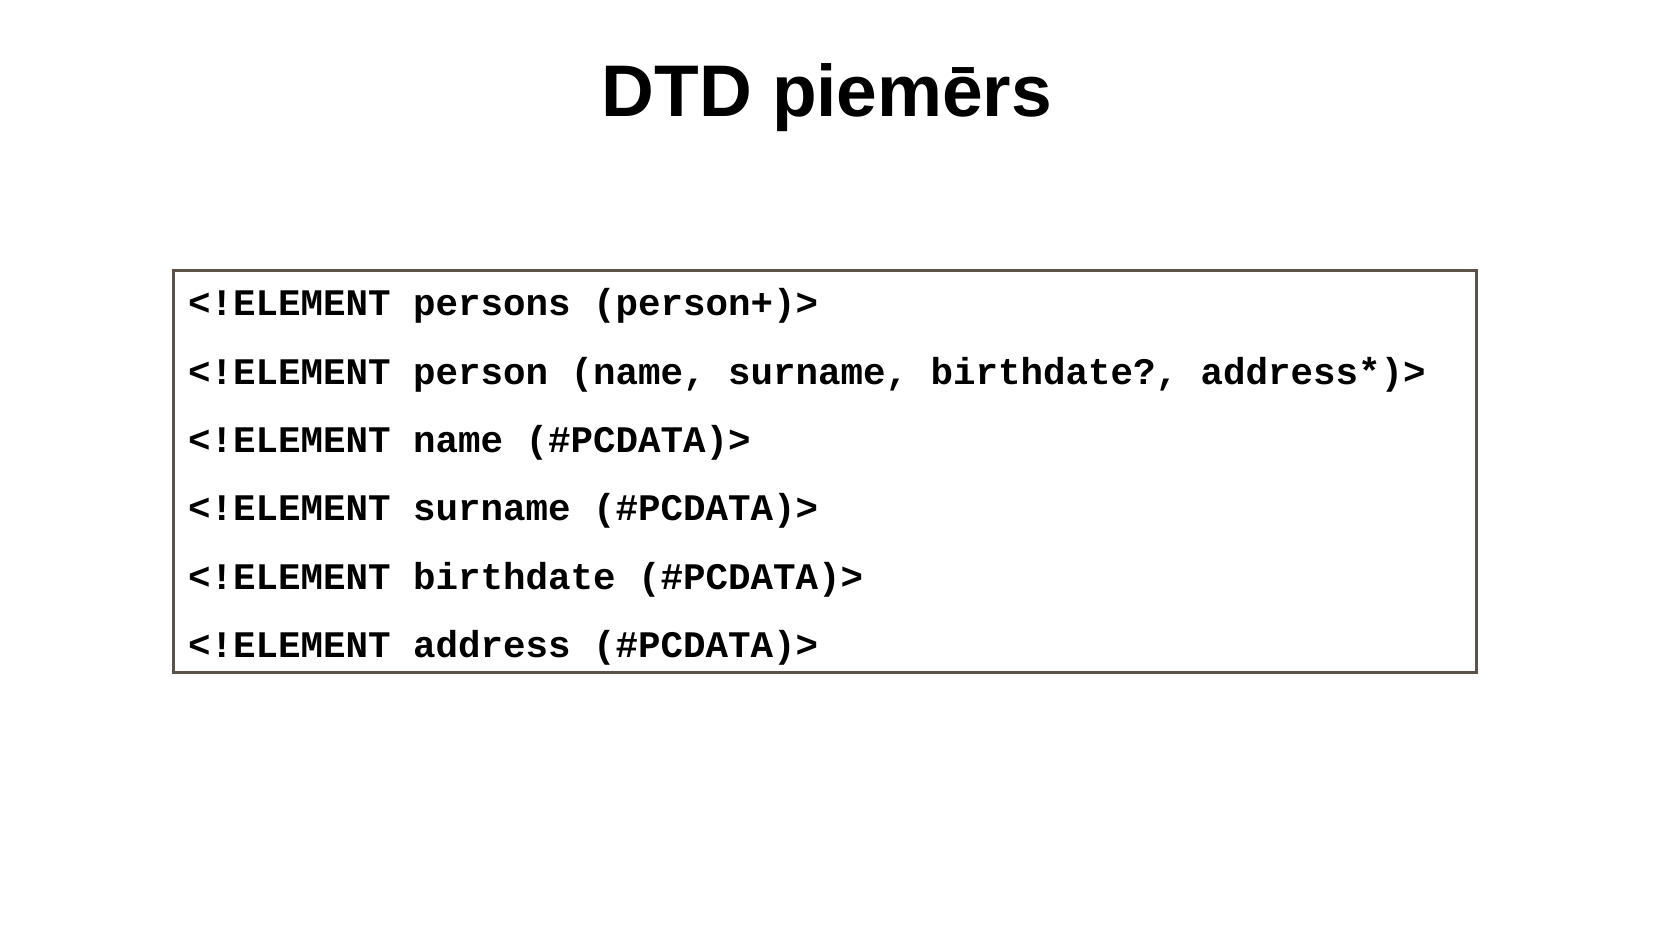

# DTD piemērs
<!ELEMENT persons (person+)>
<!ELEMENT person (name, surname, birthdate?, address*)>
<!ELEMENT name (#PCDATA)>
<!ELEMENT surname (#PCDATA)>
<!ELEMENT birthdate (#PCDATA)>
<!ELEMENT address (#PCDATA)>